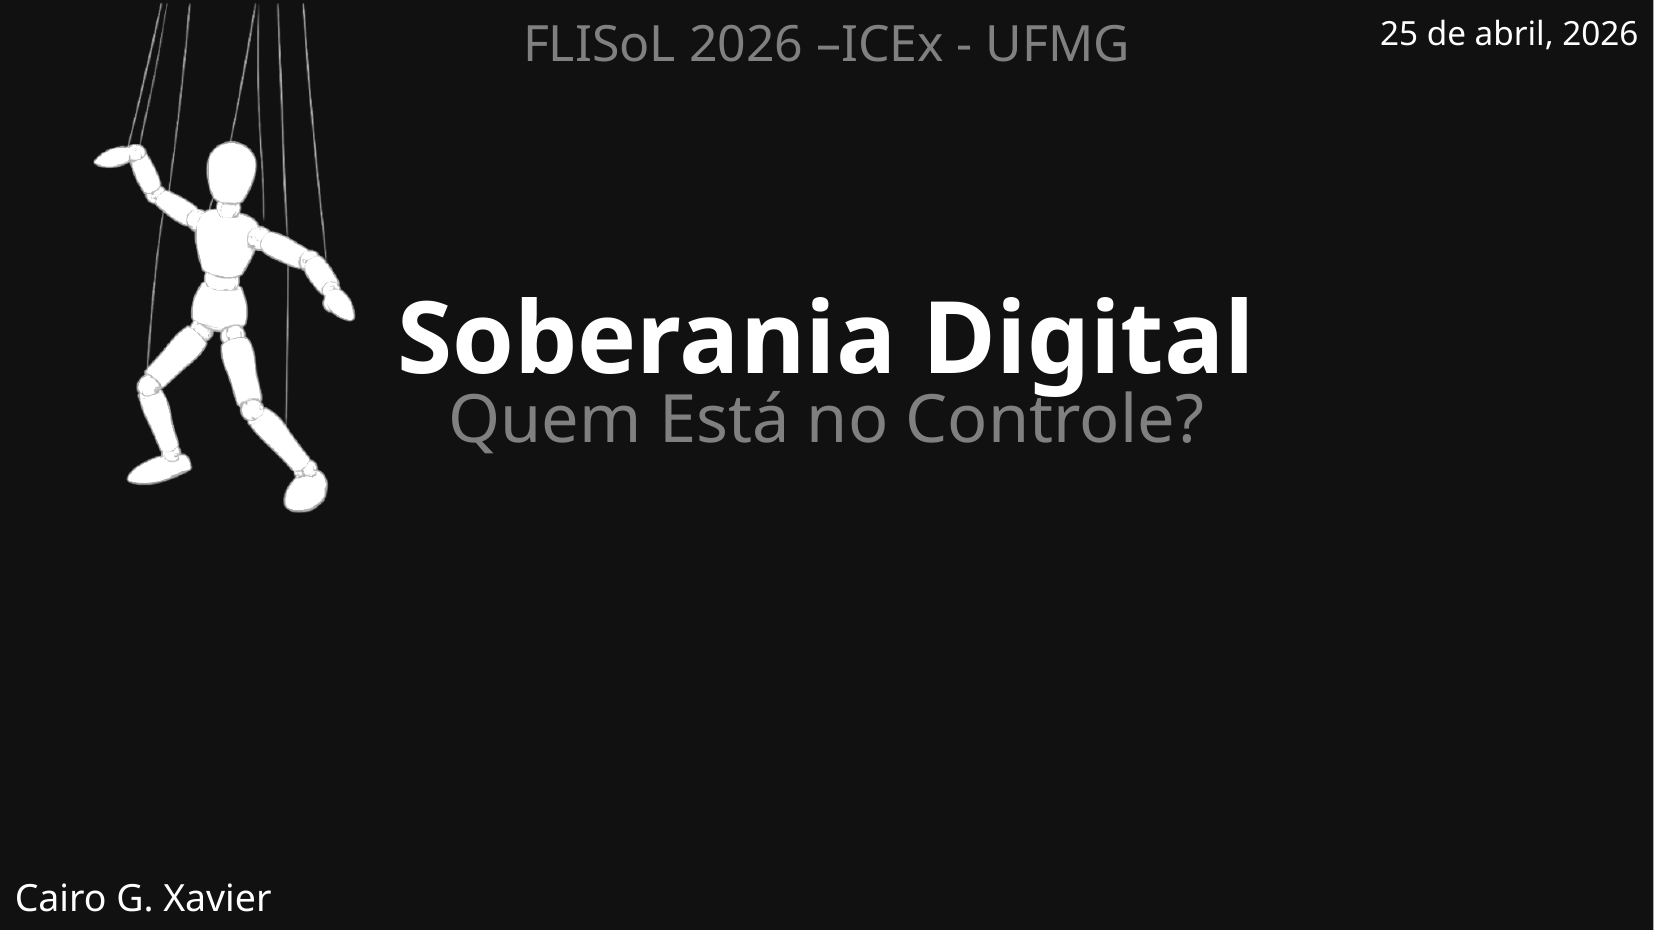

FLISoL 2026 –ICEx - UFMG
25 de abril, 2026
# Soberania Digital
Quem Está no Controle?
Cairo G. Xavier